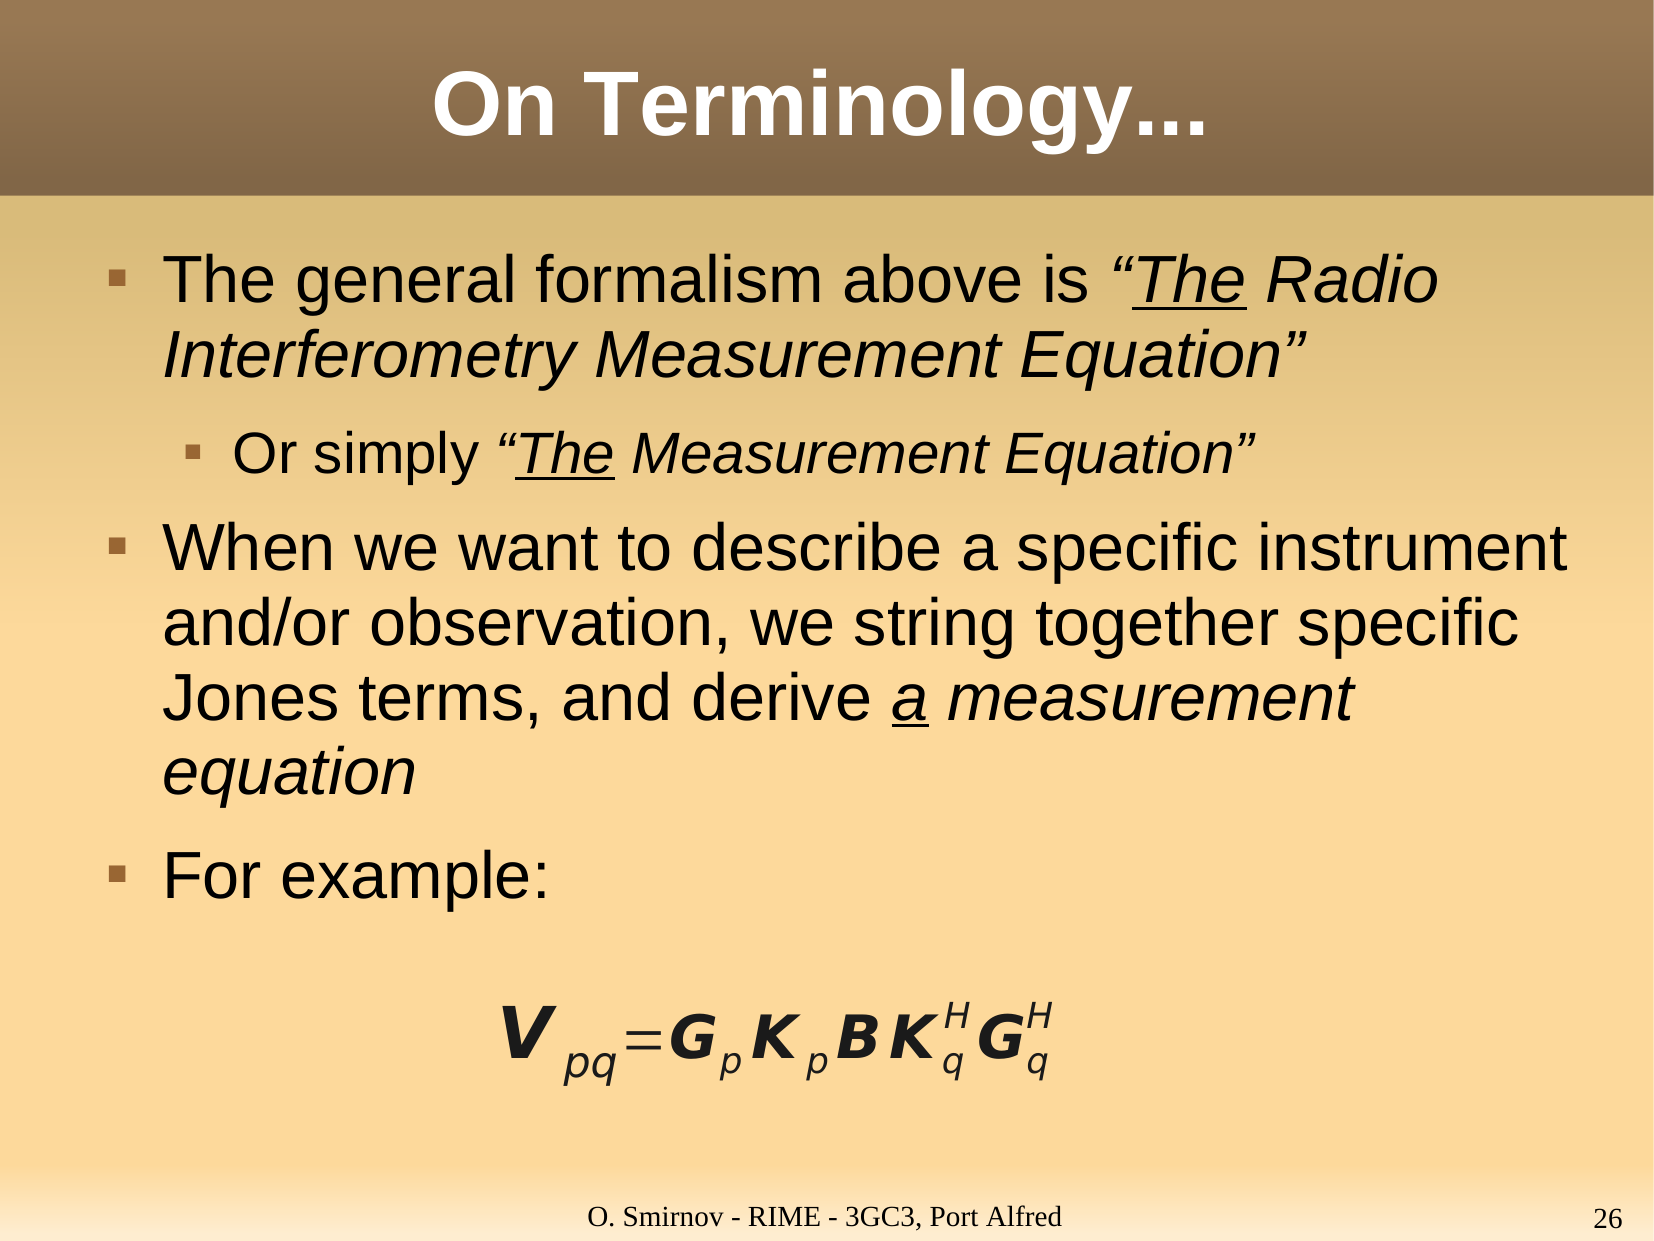

# On Terminology...
The general formalism above is “The Radio Interferometry Measurement Equation”
Or simply “The Measurement Equation”
When we want to describe a specific instrument and/or observation, we string together specific Jones terms, and derive a measurement equation
For example:
O. Smirnov - RIME - 3GC3, Port Alfred
26